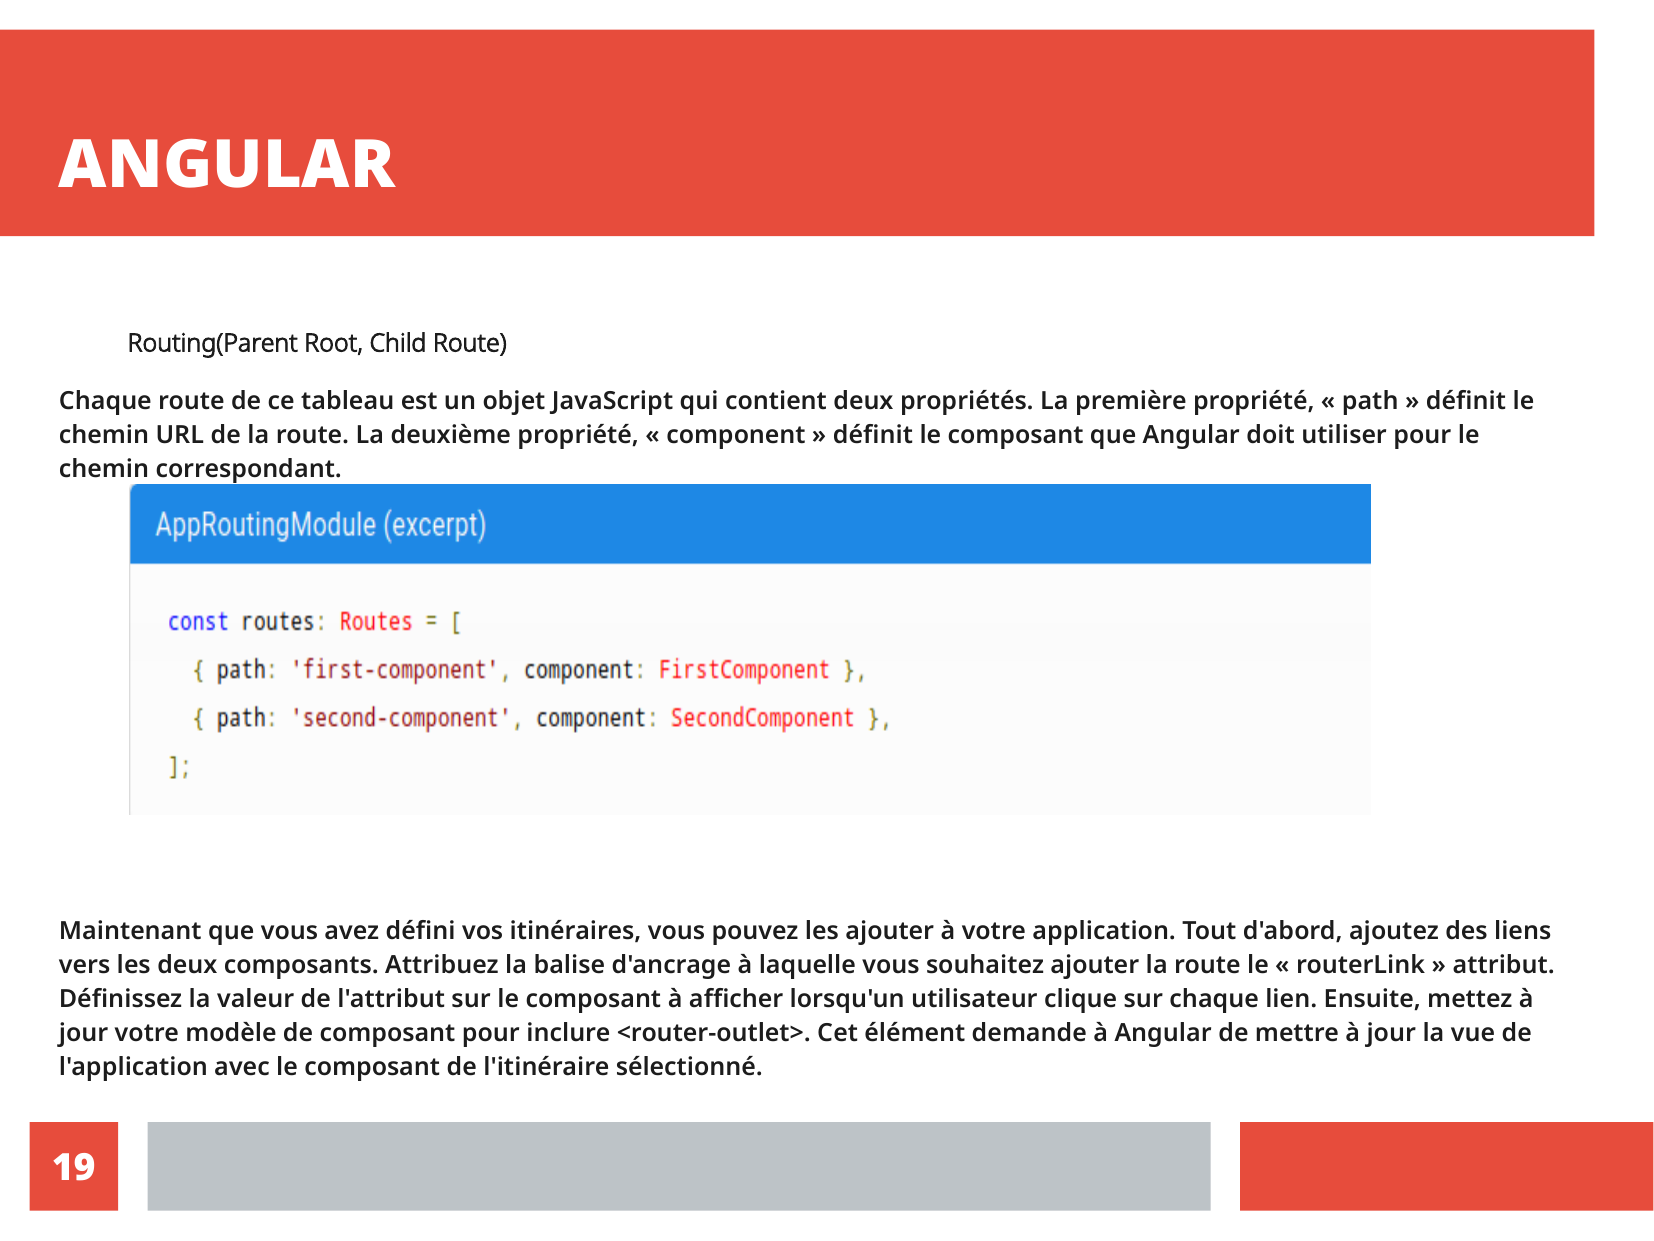

# ANGULAR
Routing(Parent Root, Child Route)
Chaque route de ce tableau est un objet JavaScript qui contient deux propriétés. La première propriété, « path » définit le chemin URL de la route. La deuxième propriété, « component » définit le composant que Angular doit utiliser pour le chemin correspondant.
Maintenant que vous avez défini vos itinéraires, vous pouvez les ajouter à votre application. Tout d'abord, ajoutez des liens vers les deux composants. Attribuez la balise d'ancrage à laquelle vous souhaitez ajouter la route le « routerLink » attribut. Définissez la valeur de l'attribut sur le composant à afficher lorsqu'un utilisateur clique sur chaque lien. Ensuite, mettez à jour votre modèle de composant pour inclure <router-outlet>. Cet élément demande à Angular de mettre à jour la vue de l'application avec le composant de l'itinéraire sélectionné.
19